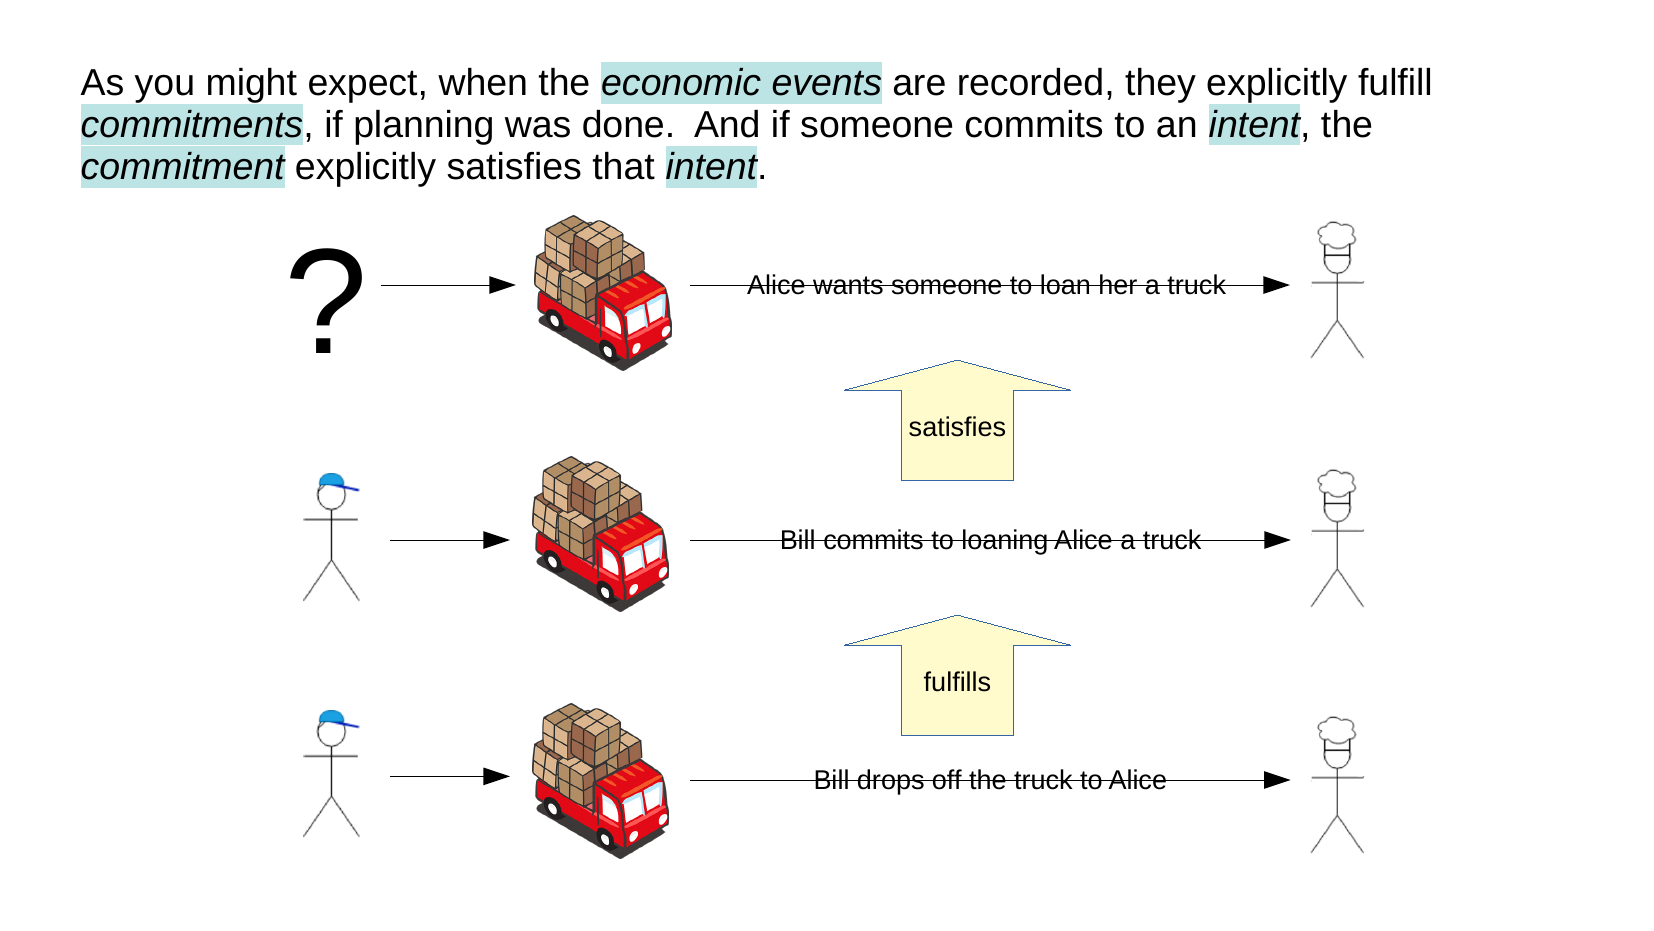

As you might expect, when the economic events are recorded, they explicitly fulfill commitments, if planning was done. And if someone commits to an intent, the commitment explicitly satisfies that intent.
?
Alice wants someone to loan her a truck
satisfies
Bill commits to loaning Alice a truck
fulfills
Bill drops off the truck to Alice